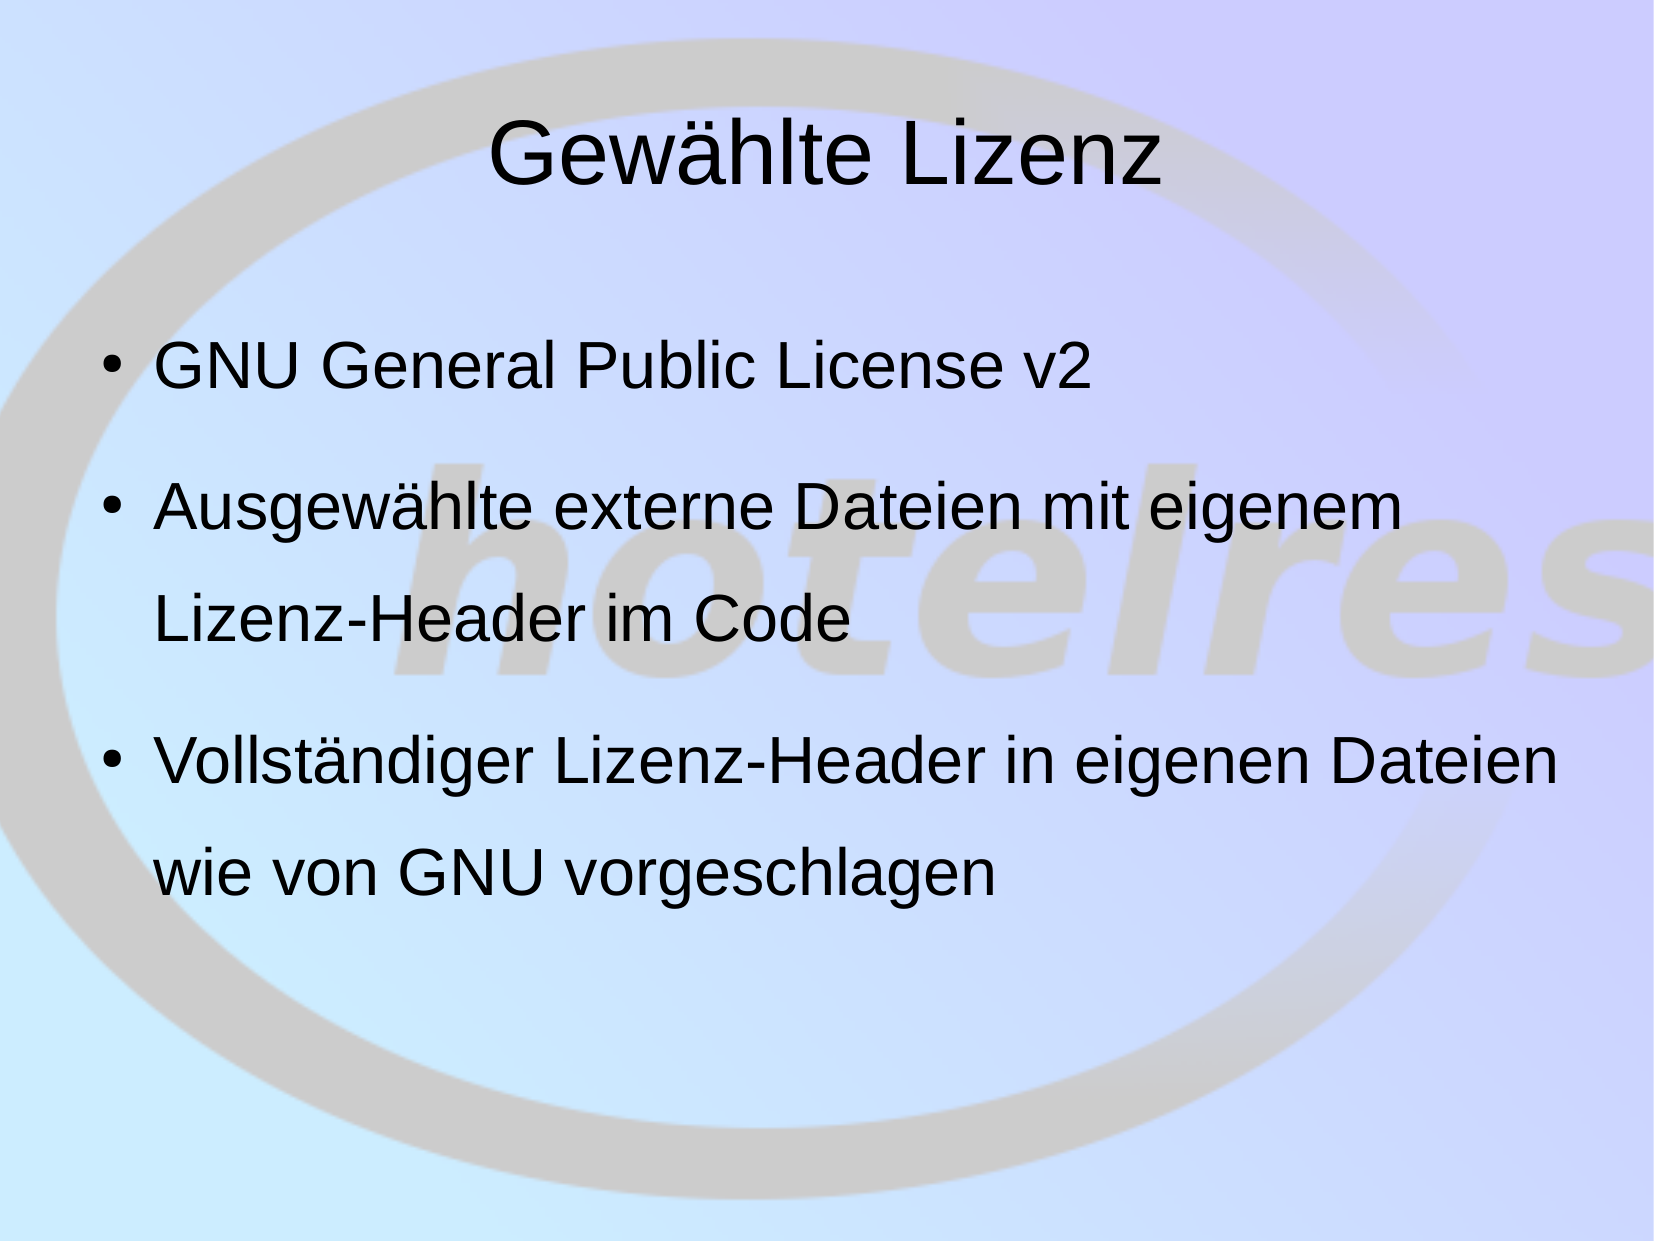

# Gewählte Lizenz
GNU General Public License v2
Ausgewählte externe Dateien mit eigenem Lizenz-Header im Code
Vollständiger Lizenz-Header in eigenen Dateien wie von GNU vorgeschlagen